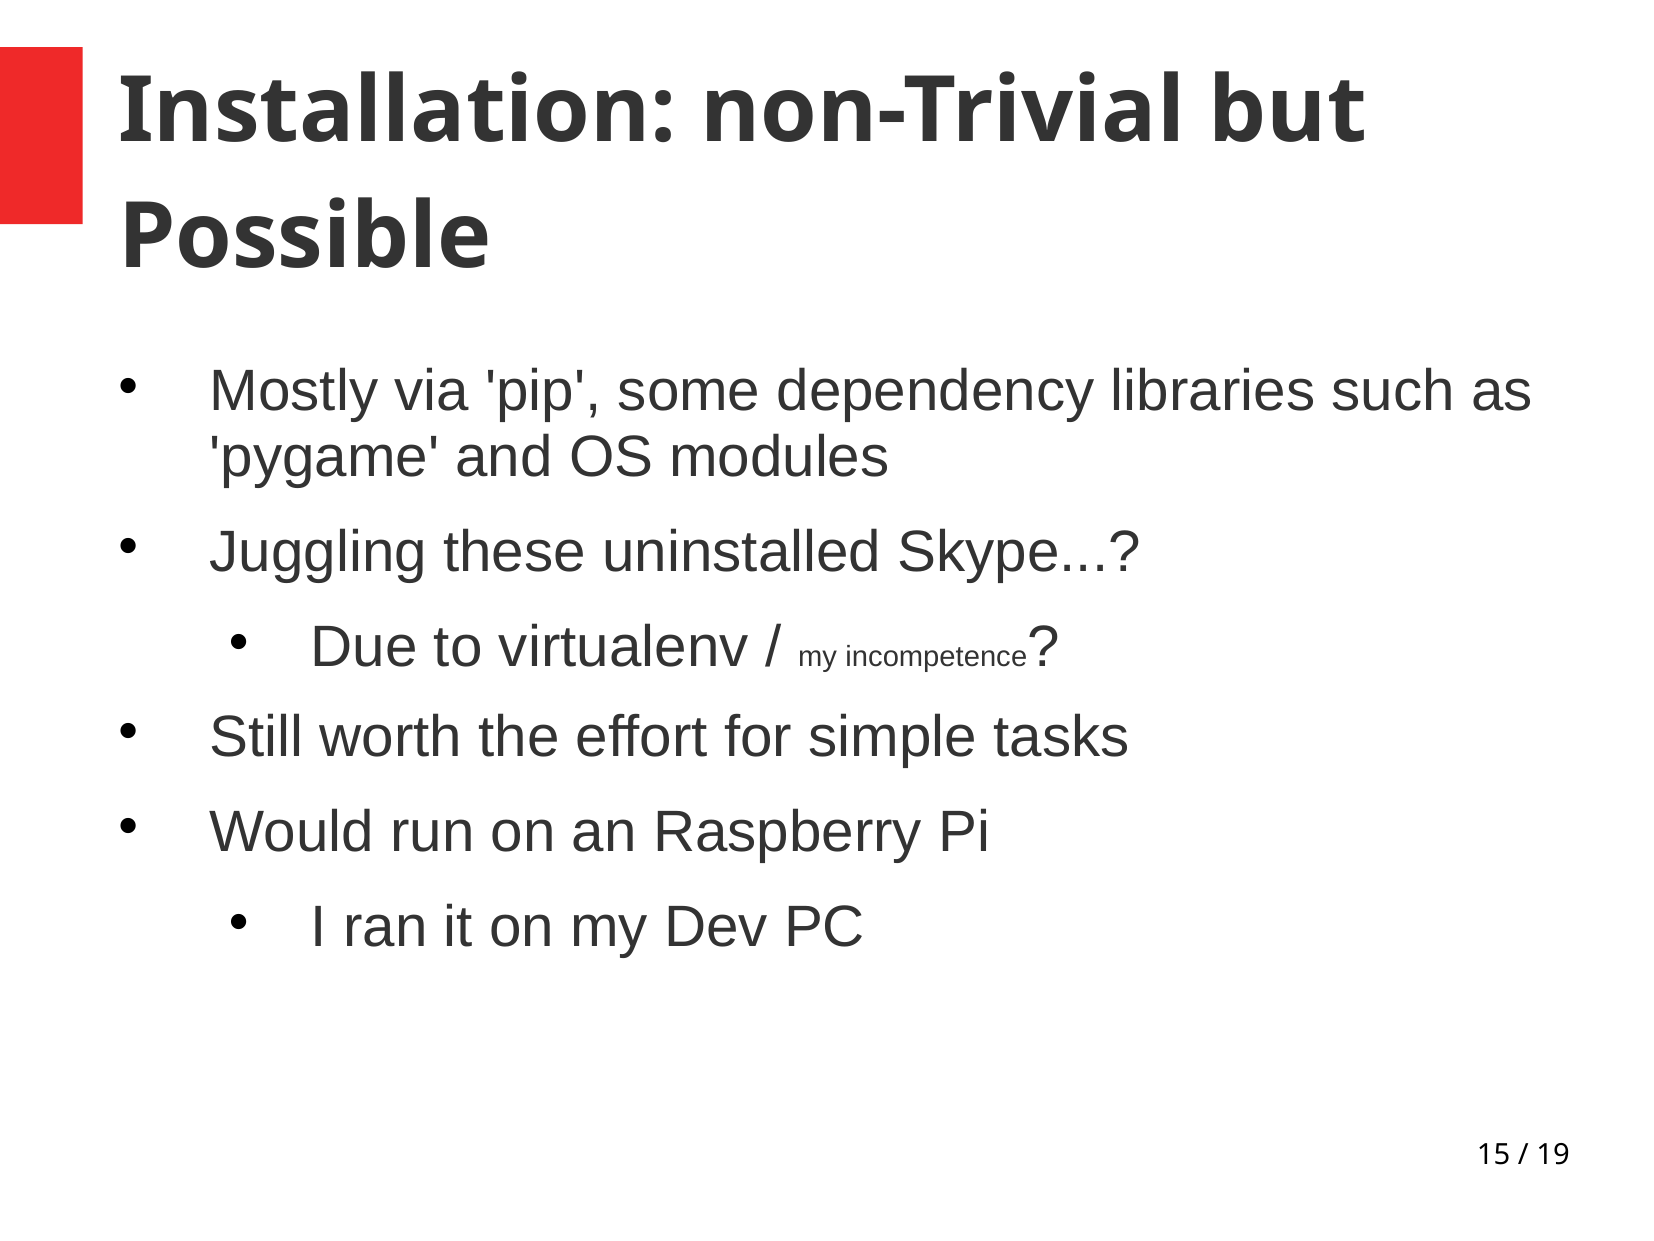

# Installation: non-Trivial but Possible
Mostly via 'pip', some dependency libraries such as 'pygame' and OS modules
Juggling these uninstalled Skype...?
Due to virtualenv / my incompetence?
Still worth the effort for simple tasks
Would run on an Raspberry Pi
I ran it on my Dev PC
15